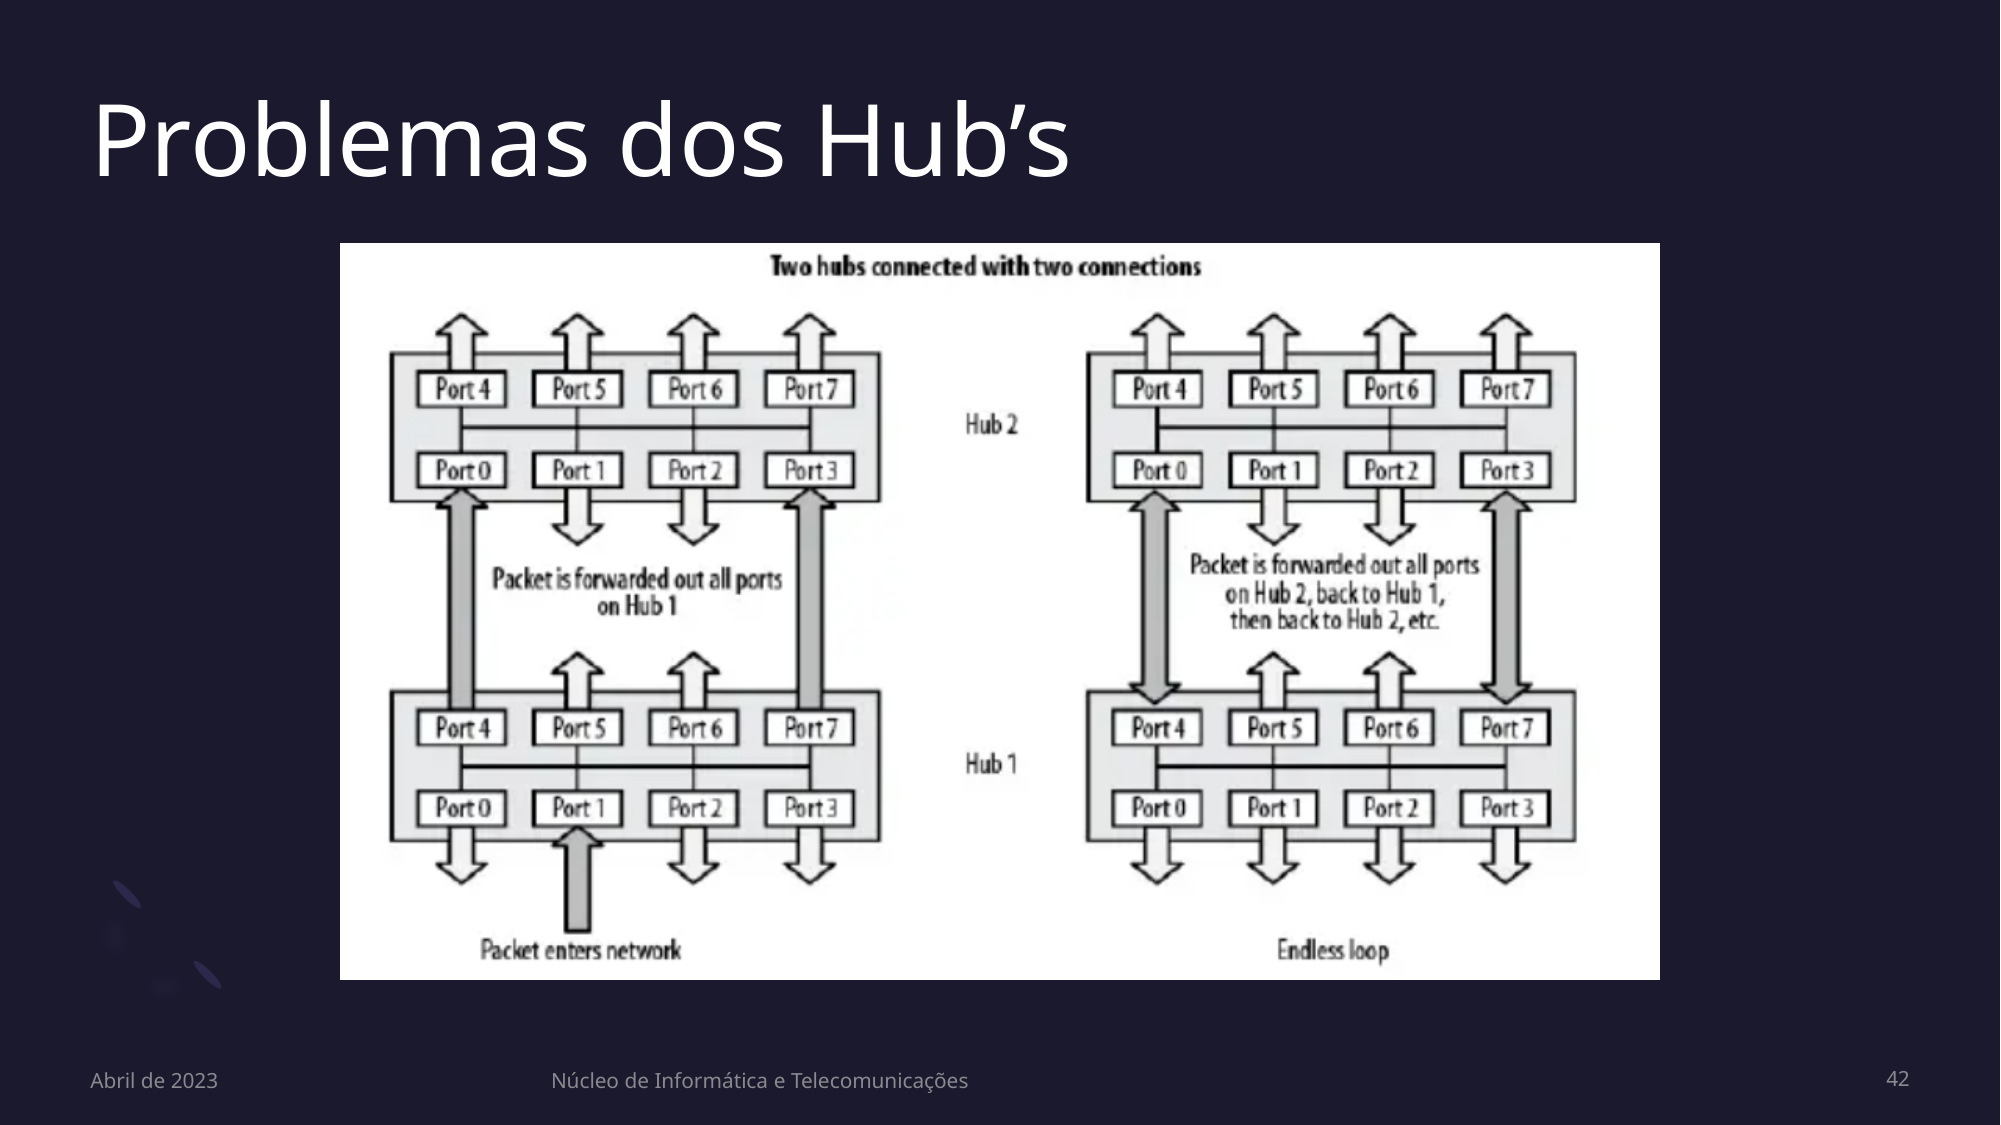

# Problemas dos Hub’s
Abril de 2023
Núcleo de Informática e Telecomunicações